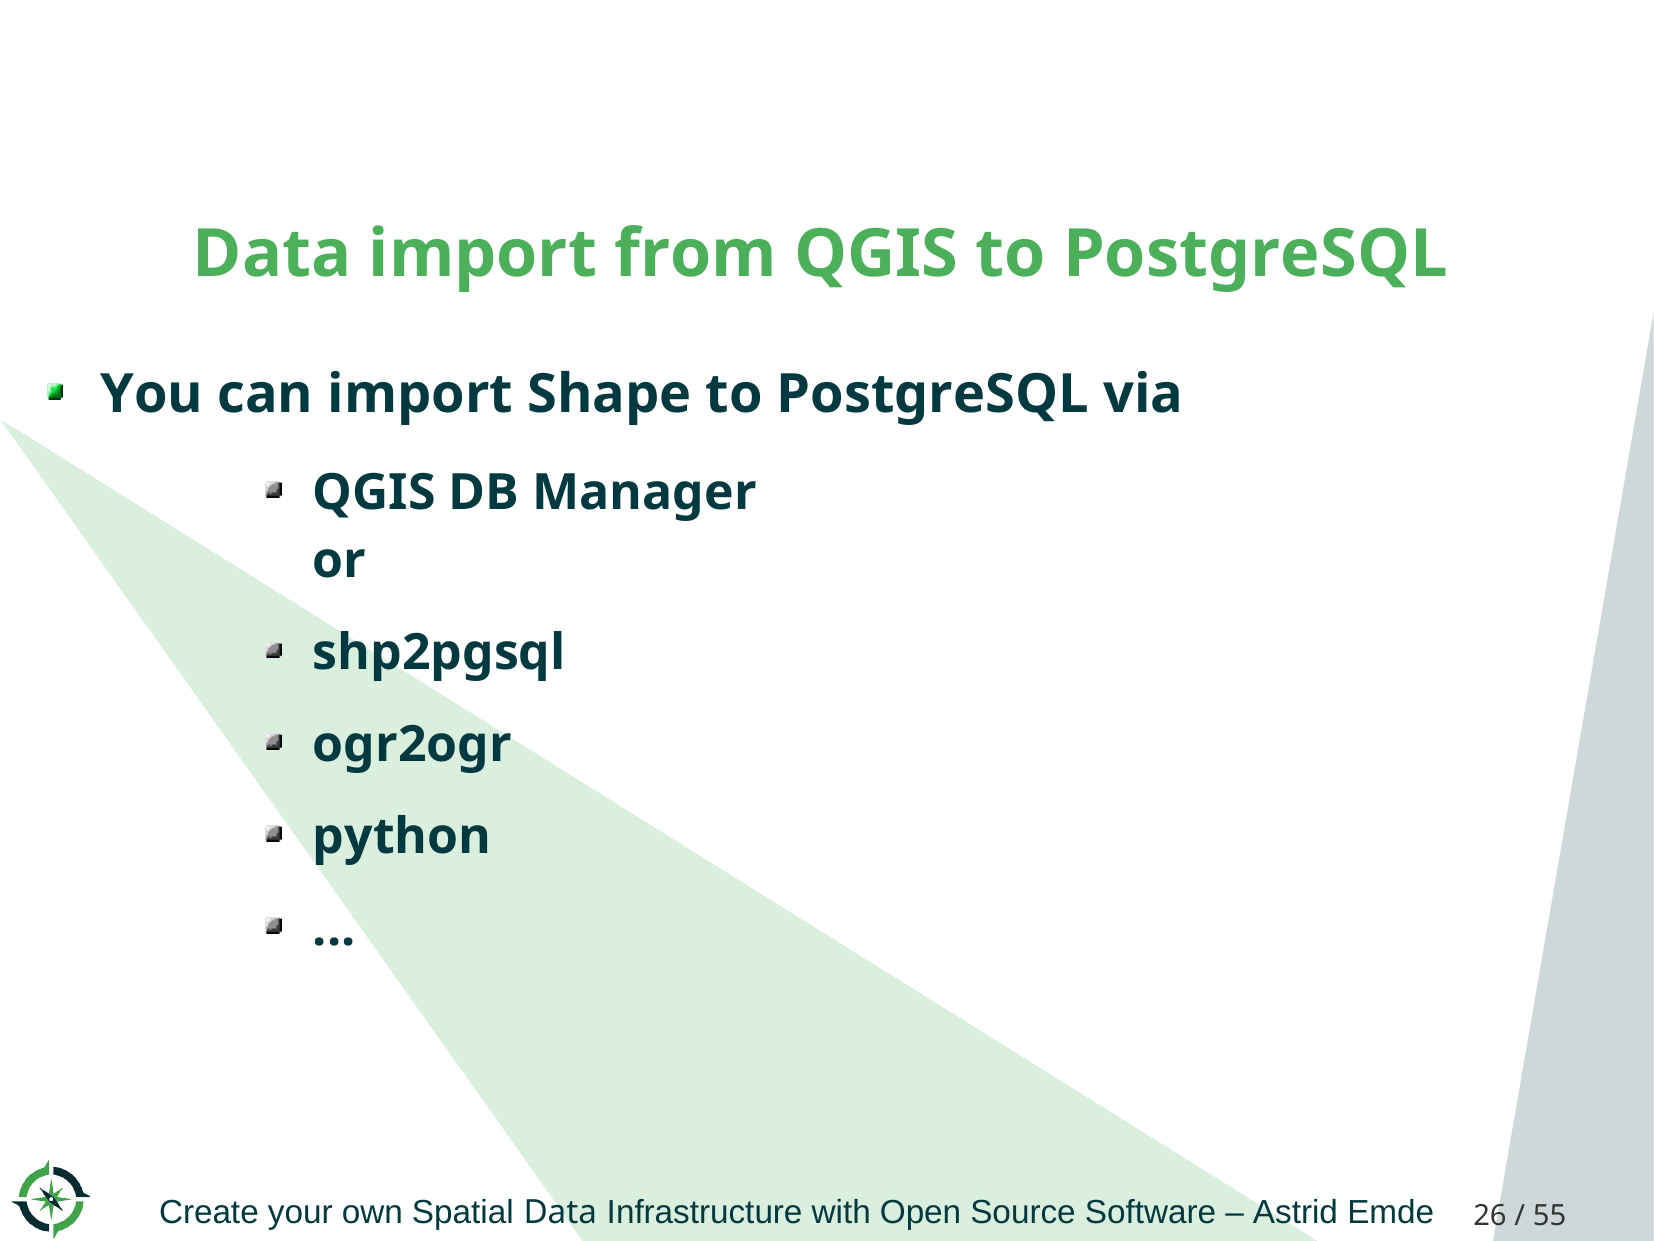

# Data import from QGIS to PostgreSQL
You can import Shape to PostgreSQL via
QGIS DB Manager
or
shp2pgsql
ogr2ogr
python
...